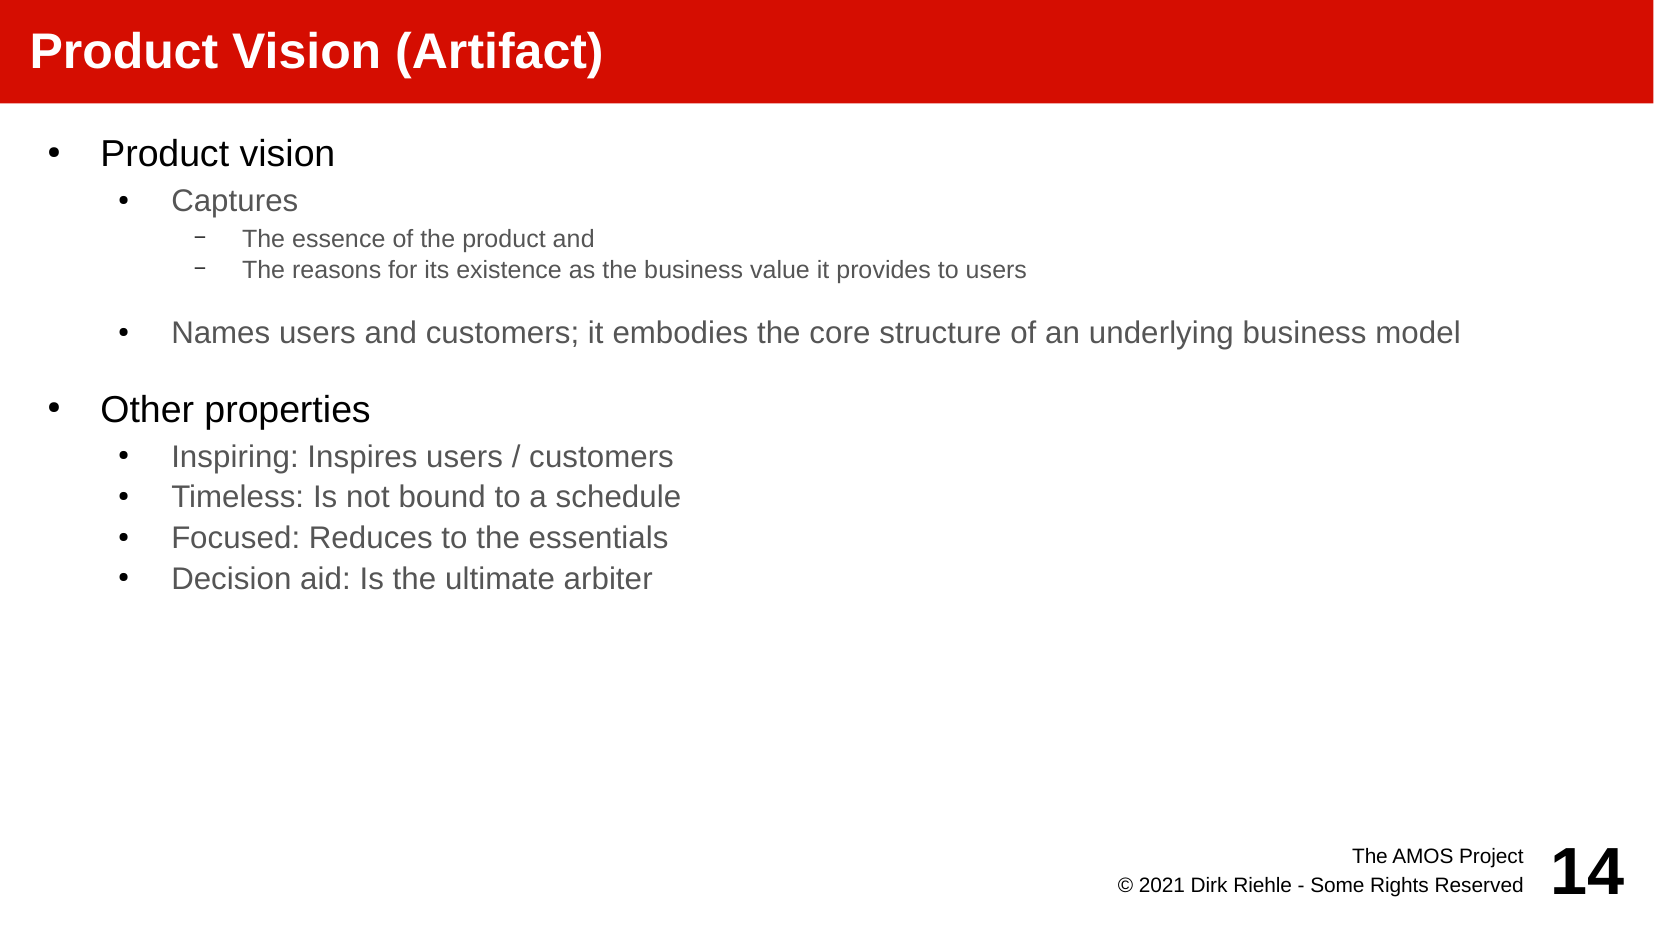

# Product Vision (Artifact)
Product vision
Captures
The essence of the product and
The reasons for its existence as the business value it provides to users
Names users and customers; it embodies the core structure of an underlying business model
Other properties
Inspiring: Inspires users / customers
Timeless: Is not bound to a schedule
Focused: Reduces to the essentials
Decision aid: Is the ultimate arbiter
The AMOS Project
14
© 2021 Dirk Riehle - Some Rights Reserved